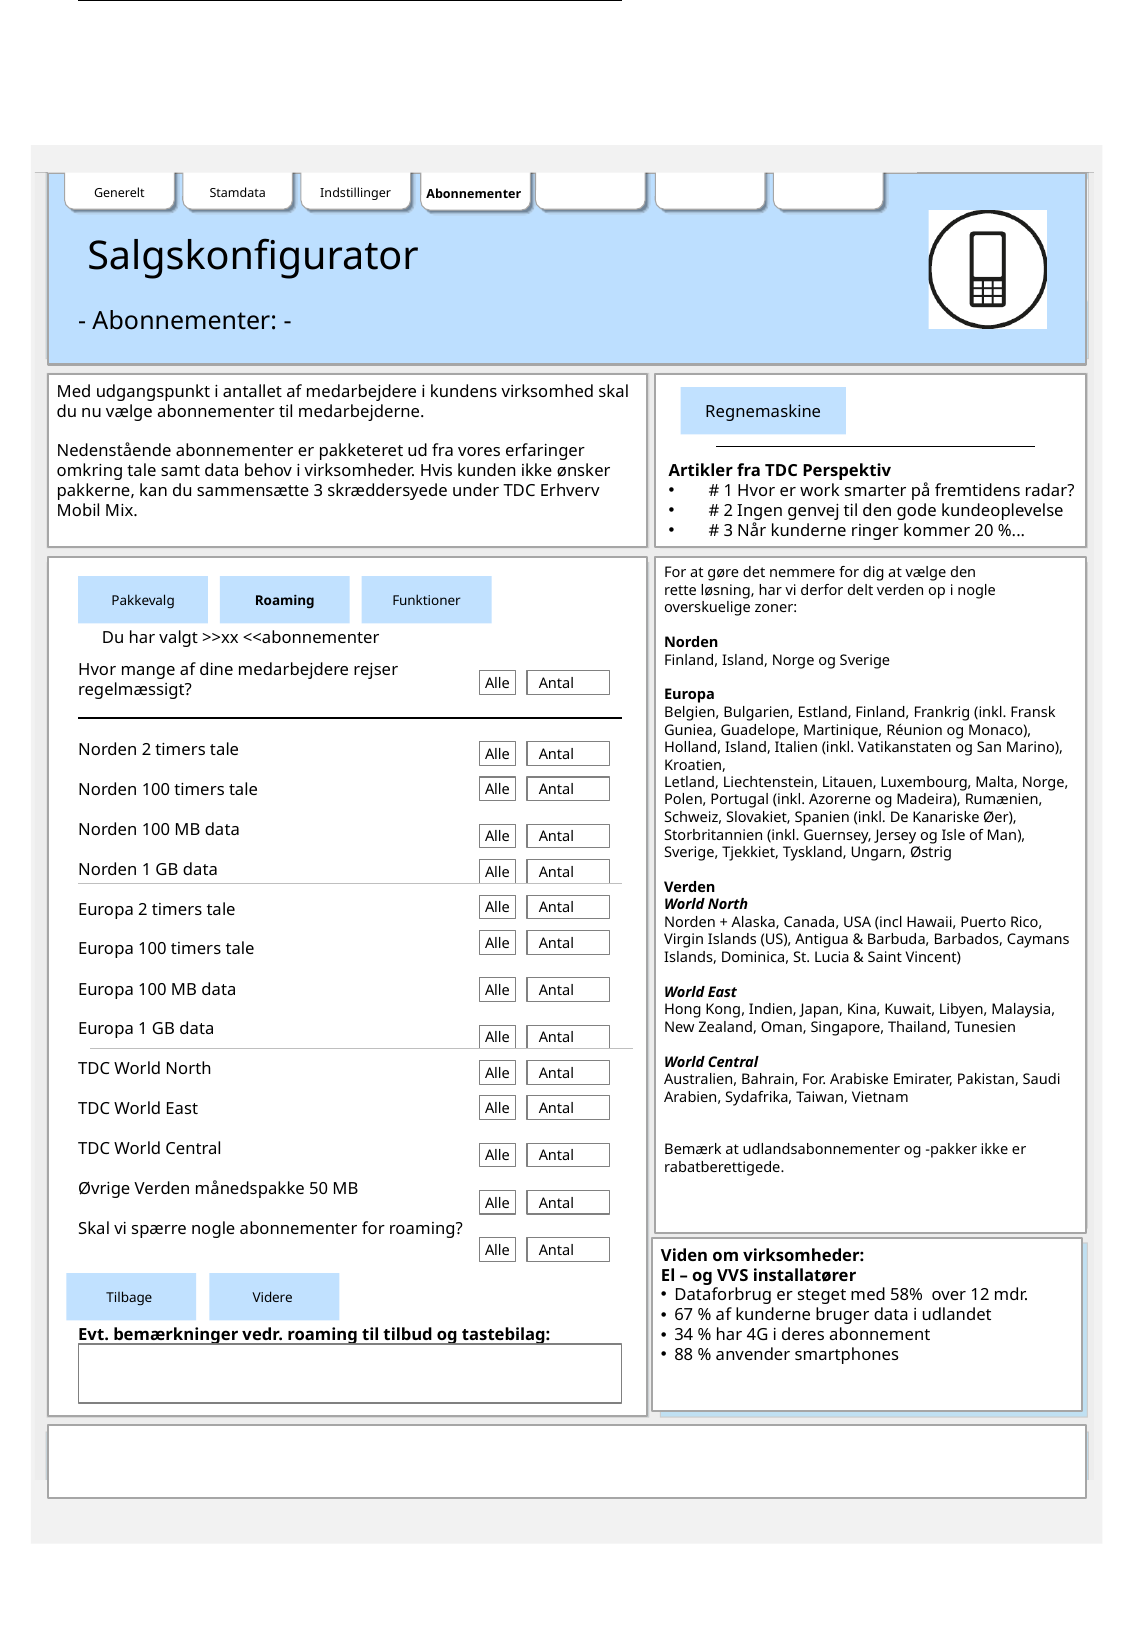

Generelt
Stamdata
Indstillinger
Løsning
Abonnementer
Salgskonfigurator
- Abonnementer: -
Med udgangspunkt i antallet af medarbejdere i kundens virksomhed skal du nu vælge abonnementer til medarbejderne.
Nedenstående abonnementer er pakketeret ud fra vores erfaringer omkring tale samt data behov i virksomheder. Hvis kunden ikke ønsker pakkerne, kan du sammensætte 3 skræddersyede under TDC Erhverv Mobil Mix.
Regnemaskine
Artikler fra TDC Perspektiv
 # 1 Hvor er work smarter på fremtidens radar?
 # 2 Ingen genvej til den gode kundeoplevelse
 # 3 Når kunderne ringer kommer 20 %...
For at gøre det nemmere for dig at vælge den
rette løsning, har vi derfor delt verden op i nogle overskuelige zoner:
Norden
Finland, Island, Norge og Sverige
Europa
Belgien, Bulgarien, Estland, Finland, Frankrig (inkl. Fransk Guniea, Guadelope, Martinique, Réunion og Monaco), Holland, Island, Italien (inkl. Vatikanstaten og San Marino), Kroatien,
Letland, Liechtenstein, Litauen, Luxembourg, Malta, Norge, Polen, Portugal (inkl. Azorerne og Madeira), Rumænien, Schweiz, Slovakiet, Spanien (inkl. De Kanariske Øer), Storbritannien (inkl. Guernsey, Jersey og Isle of Man), Sverige, Tjekkiet, Tyskland, Ungarn, Østrig
Verden
World North
Norden + Alaska, Canada, USA (incl Hawaii, Puerto Rico, Virgin Islands (US), Antigua & Barbuda, Barbados, Caymans Islands, Dominica, St. Lucia & Saint Vincent)
World East
Hong Kong, Indien, Japan, Kina, Kuwait, Libyen, Malaysia, New Zealand, Oman, Singapore, Thailand, Tunesien
World Central
Australien, Bahrain, For. Arabiske Emirater, Pakistan, Saudi Arabien, Sydafrika, Taiwan, Vietnam
Bemærk at udlandsabonnementer og -pakker ikke er rabatberettigede.
Pakkevalg
Roaming
Funktioner
Du har valgt >>xx <<abonnementer
Hvor mange af dine medarbejdere rejser regelmæssigt?
Norden 2 timers tale
Norden 100 timers tale
Norden 100 MB data
Norden 1 GB data
Europa 2 timers tale
Europa 100 timers tale
Europa 100 MB data
Europa 1 GB data
TDC World North
TDC World East
TDC World Central
Øvrige Verden månedspakke 50 MB
Skal vi spærre nogle abonnementer for roaming?
Alle
Antal
Alle
Antal
Alle
Antal
Alle
Antal
Alle
Antal
Alle
Antal
Alle
Antal
Alle
Antal
Alle
Antal
Alle
Antal
Alle
Antal
Alle
Antal
Alle
Antal
Alle
Antal
Viden om virksomheder:
El – og VVS installatører
Dataforbrug er steget med 58% over 12 mdr.
67 % af kunderne bruger data i udlandet
34 % har 4G i deres abonnement
88 % anvender smartphones
Tilbage
Videre
Evt. bemærkninger vedr. roaming til tilbud og tastebilag:
Tilføj titel i sidehoved / sidefod